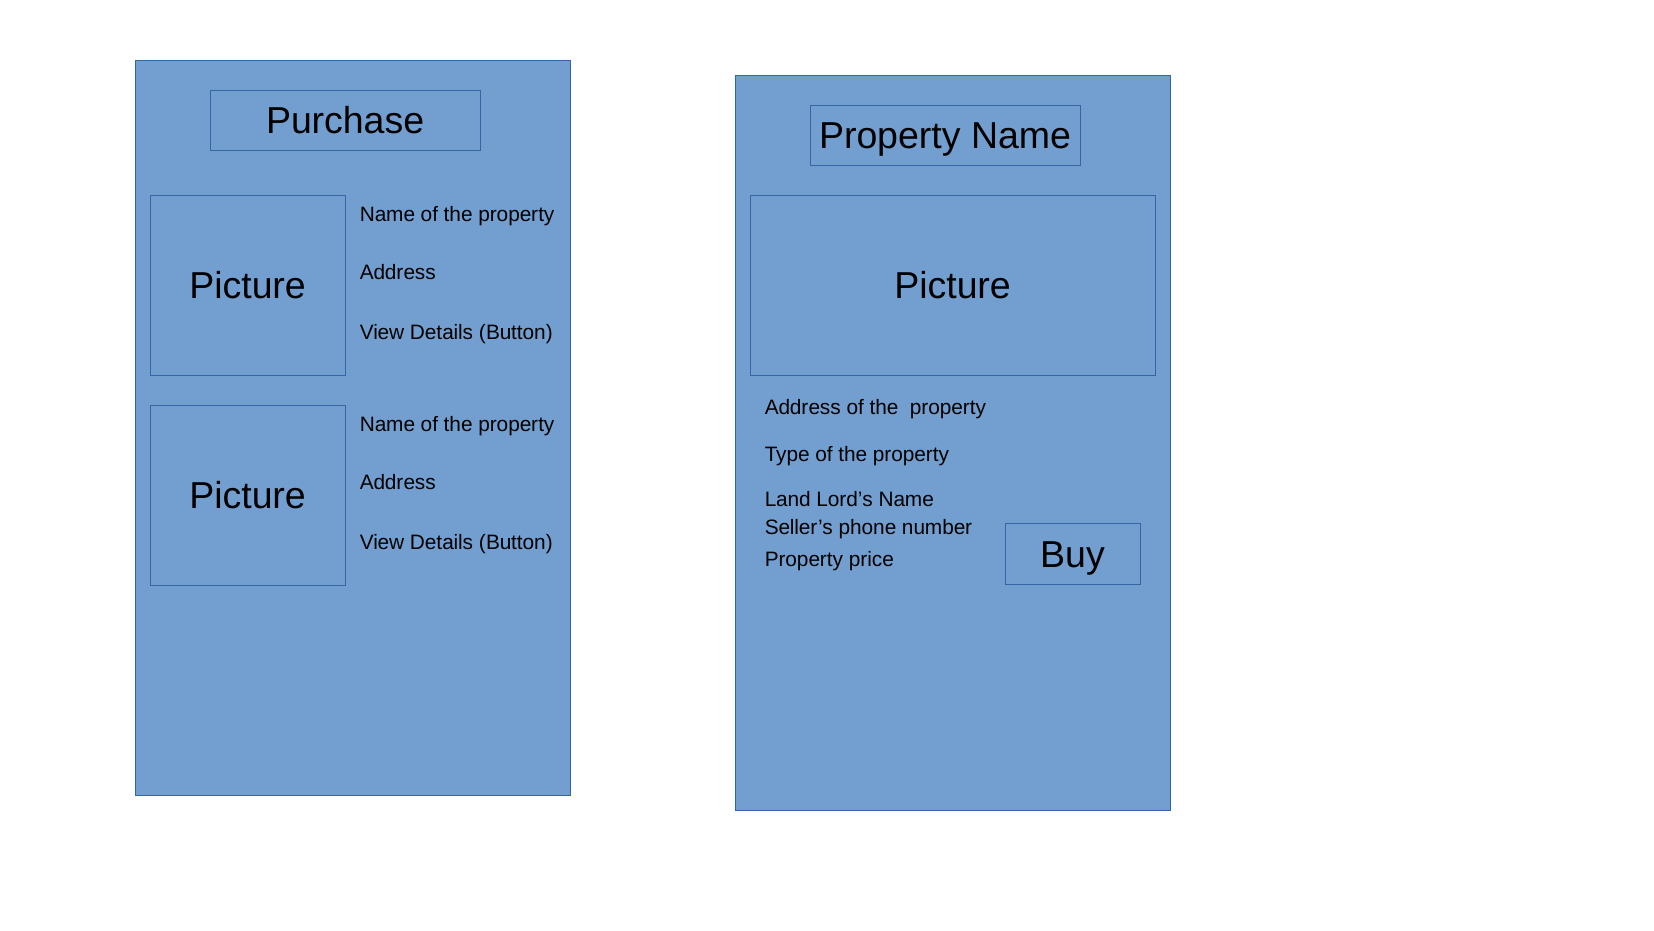

Purchase
Property Name
Picture
Name of the property
Address
View Details (Button)
Picture
Address of the property
Picture
Name of the property
Address
View Details (Button)
Type of the property
Land Lord’s Name
Seller’s phone number
Buy
Property price